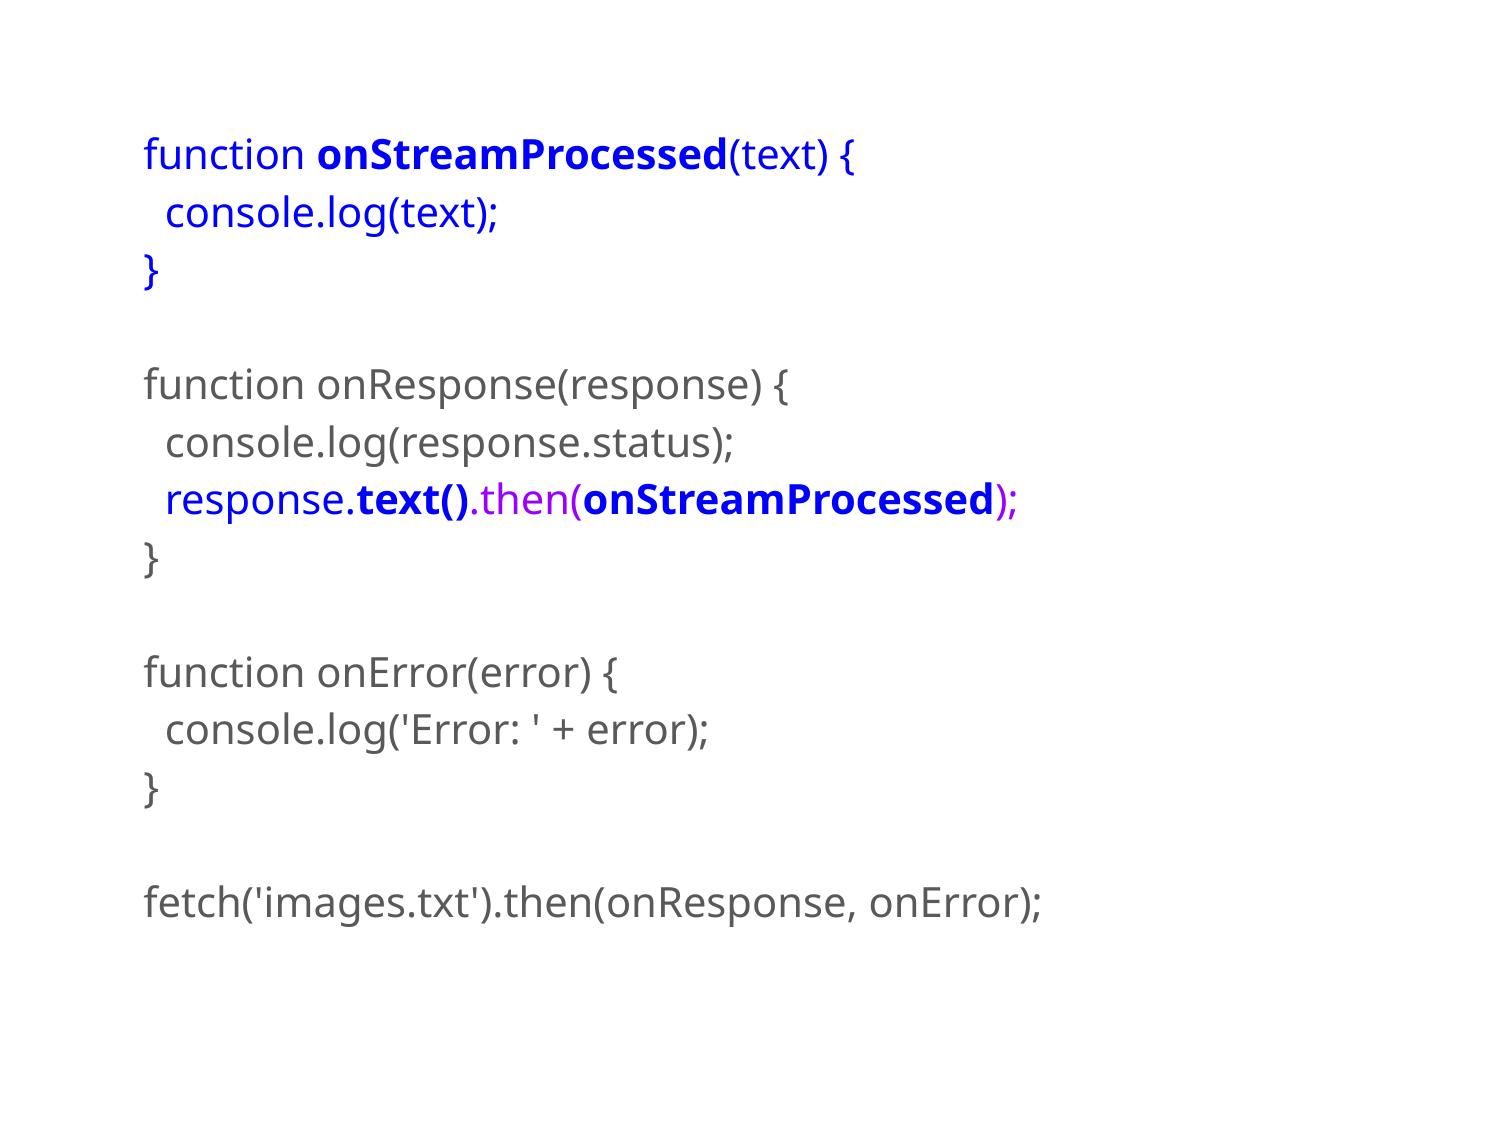

# function onStreamProcessed(text) {
 console.log(text);
}
function onResponse(response) {
 console.log(response.status);
 response.text().then(onStreamProcessed);
}
function onError(error) {
 console.log('Error: ' + error);
}
fetch('images.txt').then(onResponse, onError);